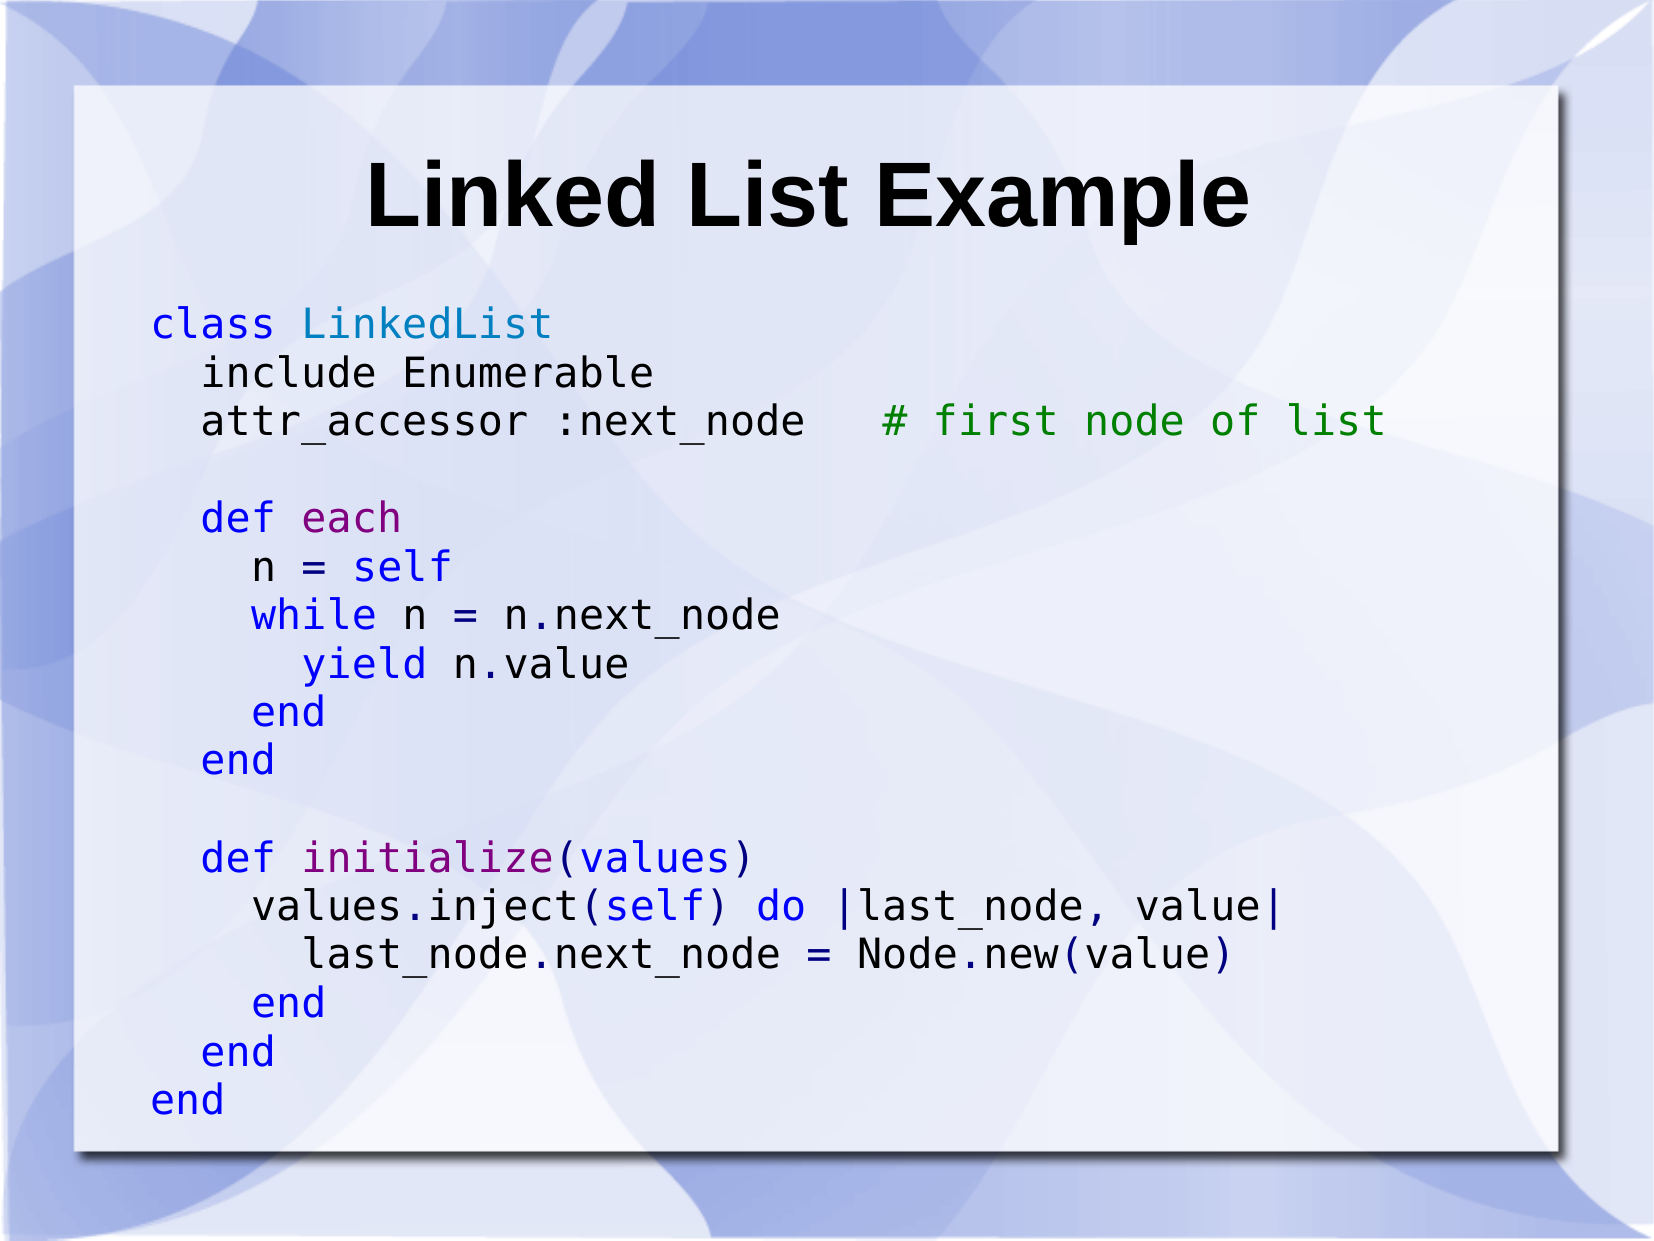

# Linked List Example
class LinkedList
 include Enumerable
 attr_accessor :next_node # first node of list
 def each
 n = self
 while n = n.next_node
 yield n.value
 end
 end
 def initialize(values)
 values.inject(self) do |last_node, value|
 last_node.next_node = Node.new(value)
 end
 end
end